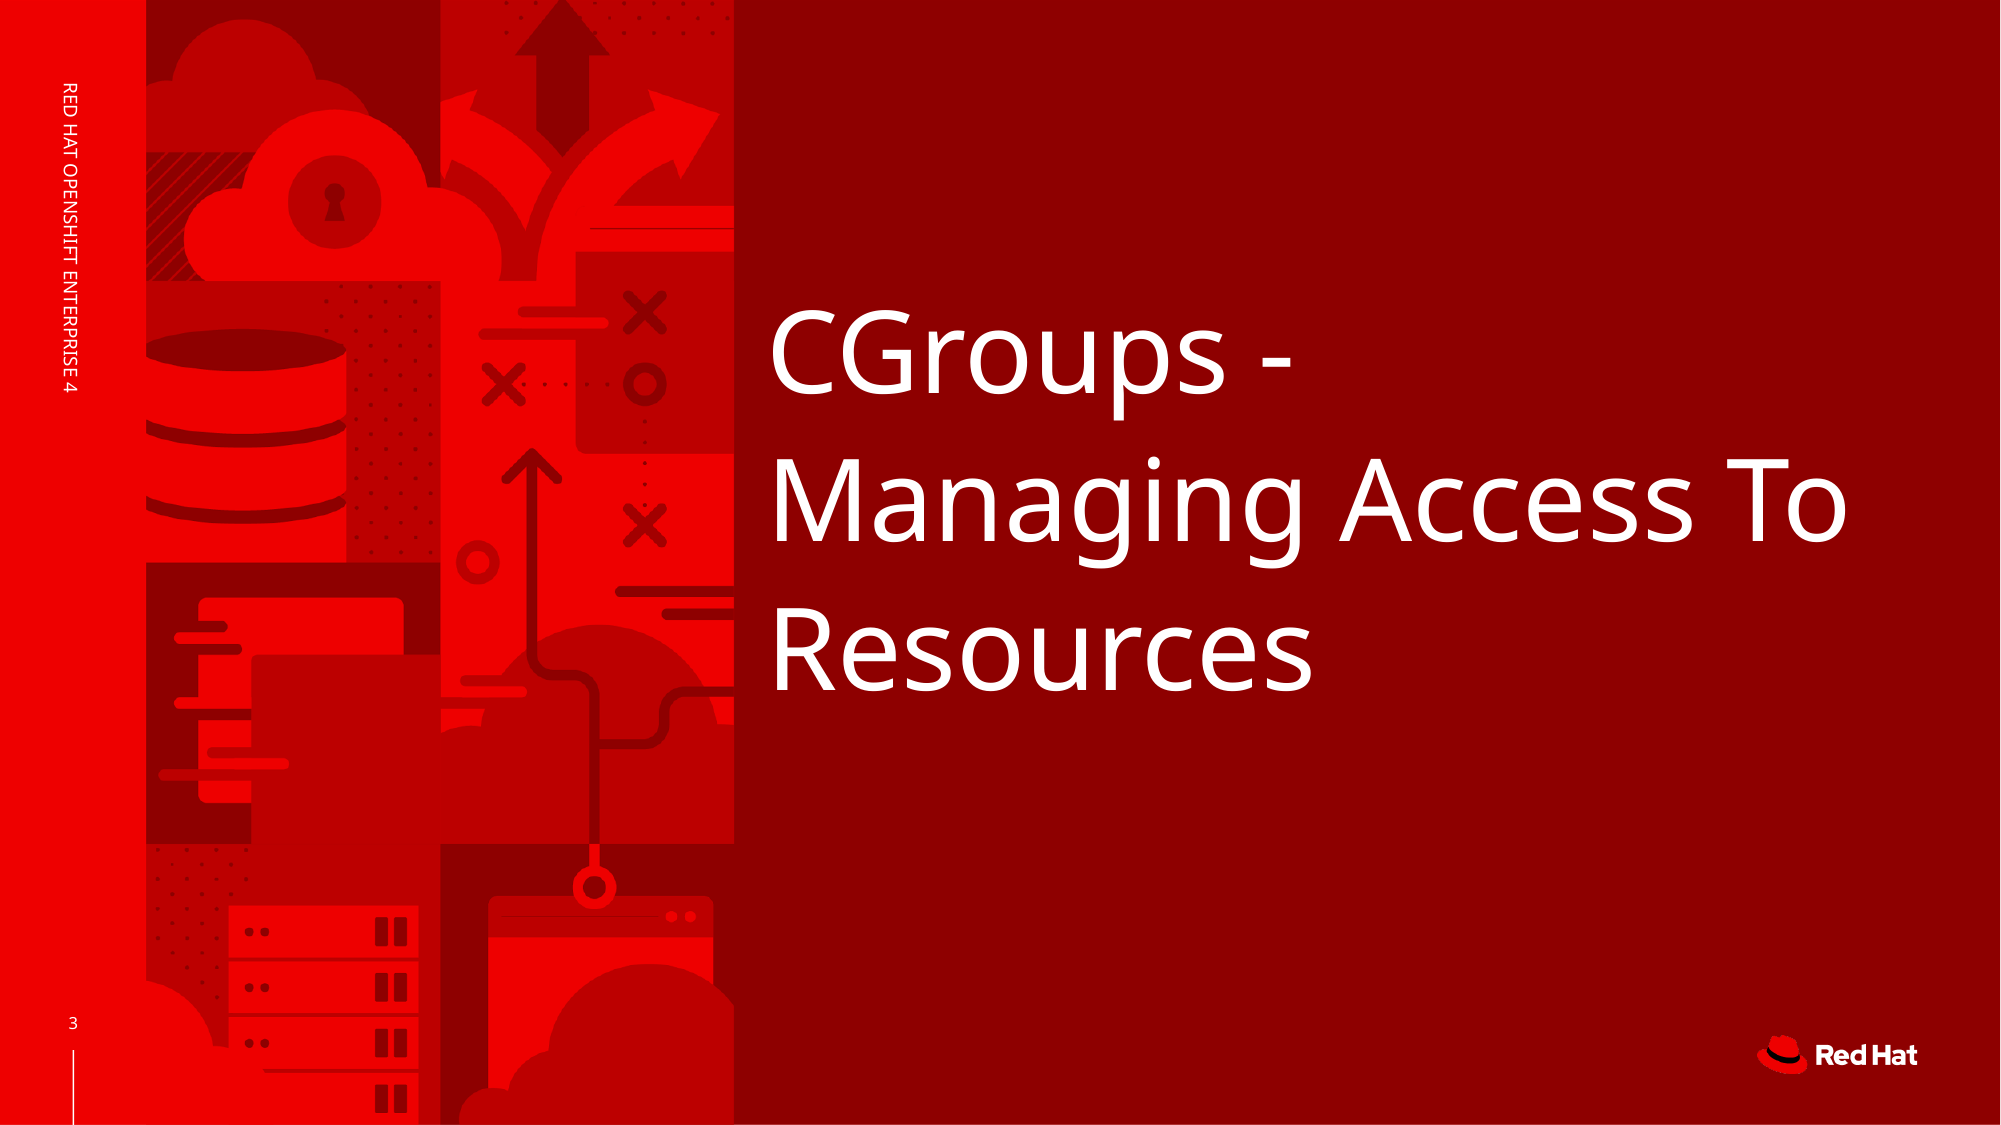

CGroups - Managing Access To Resources
# RED HAT OPENSHIFT ENTERPRISE 4